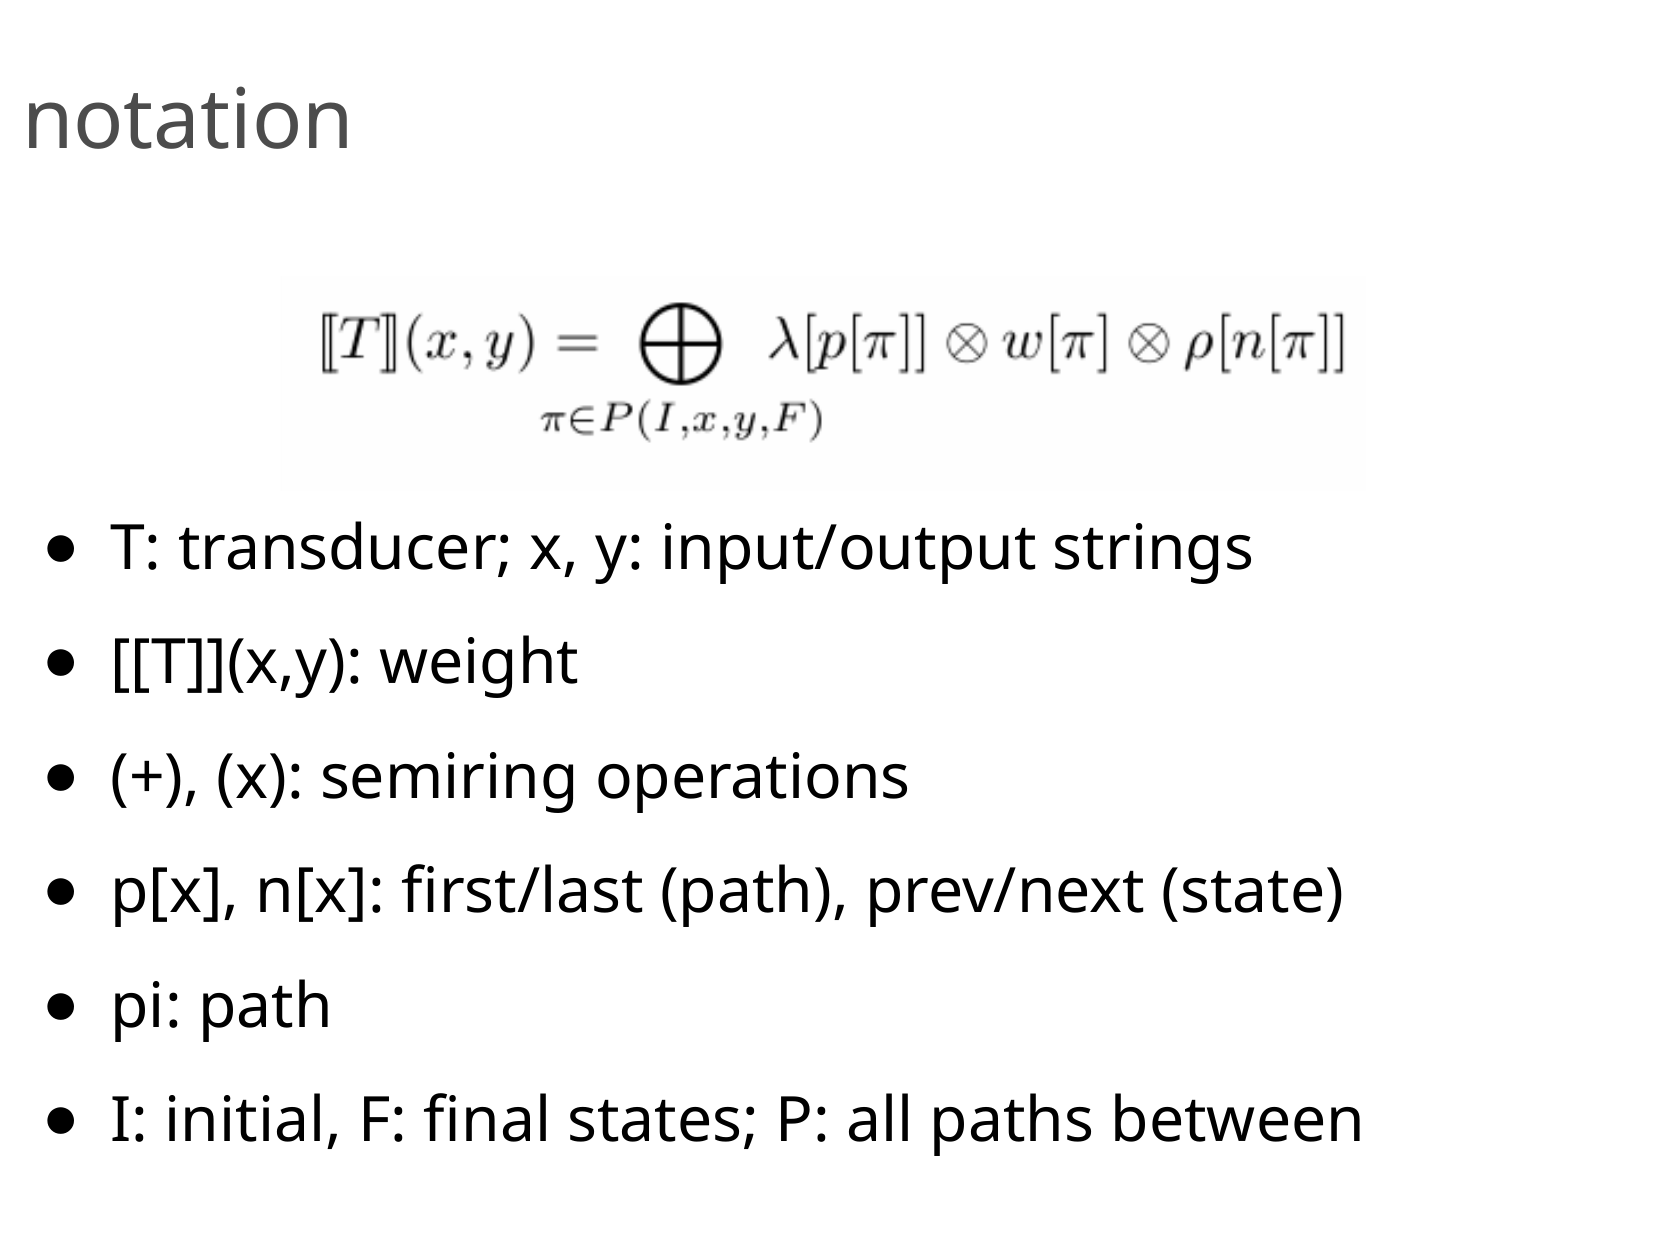

# notation
T: transducer; x, y: input/output strings
[[T]](x,y): weight
(+), (x): semiring operations
p[x], n[x]: first/last (path), prev/next (state)
pi: path
I: initial, F: final states; P: all paths between